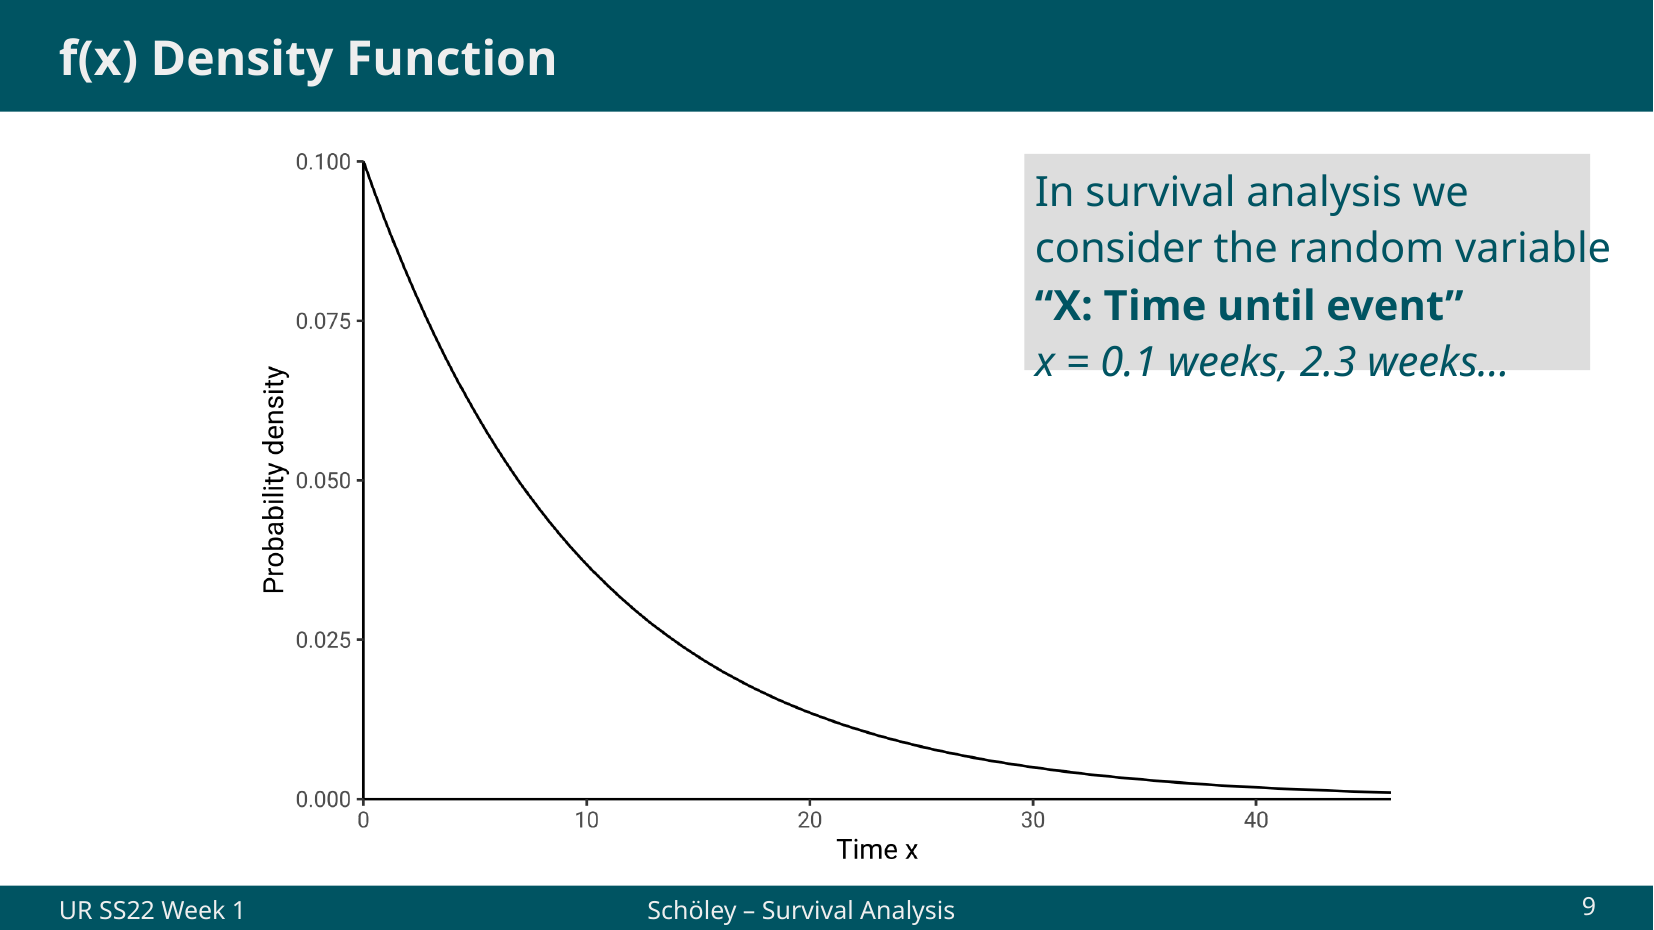

# f(x) Density Function
In survival analysis we
consider the random variable
“X: Time until event”
x = 0.1 weeks, 2.3 weeks…
9
UR SS22 Week 1
Schöley – Survival Analysis